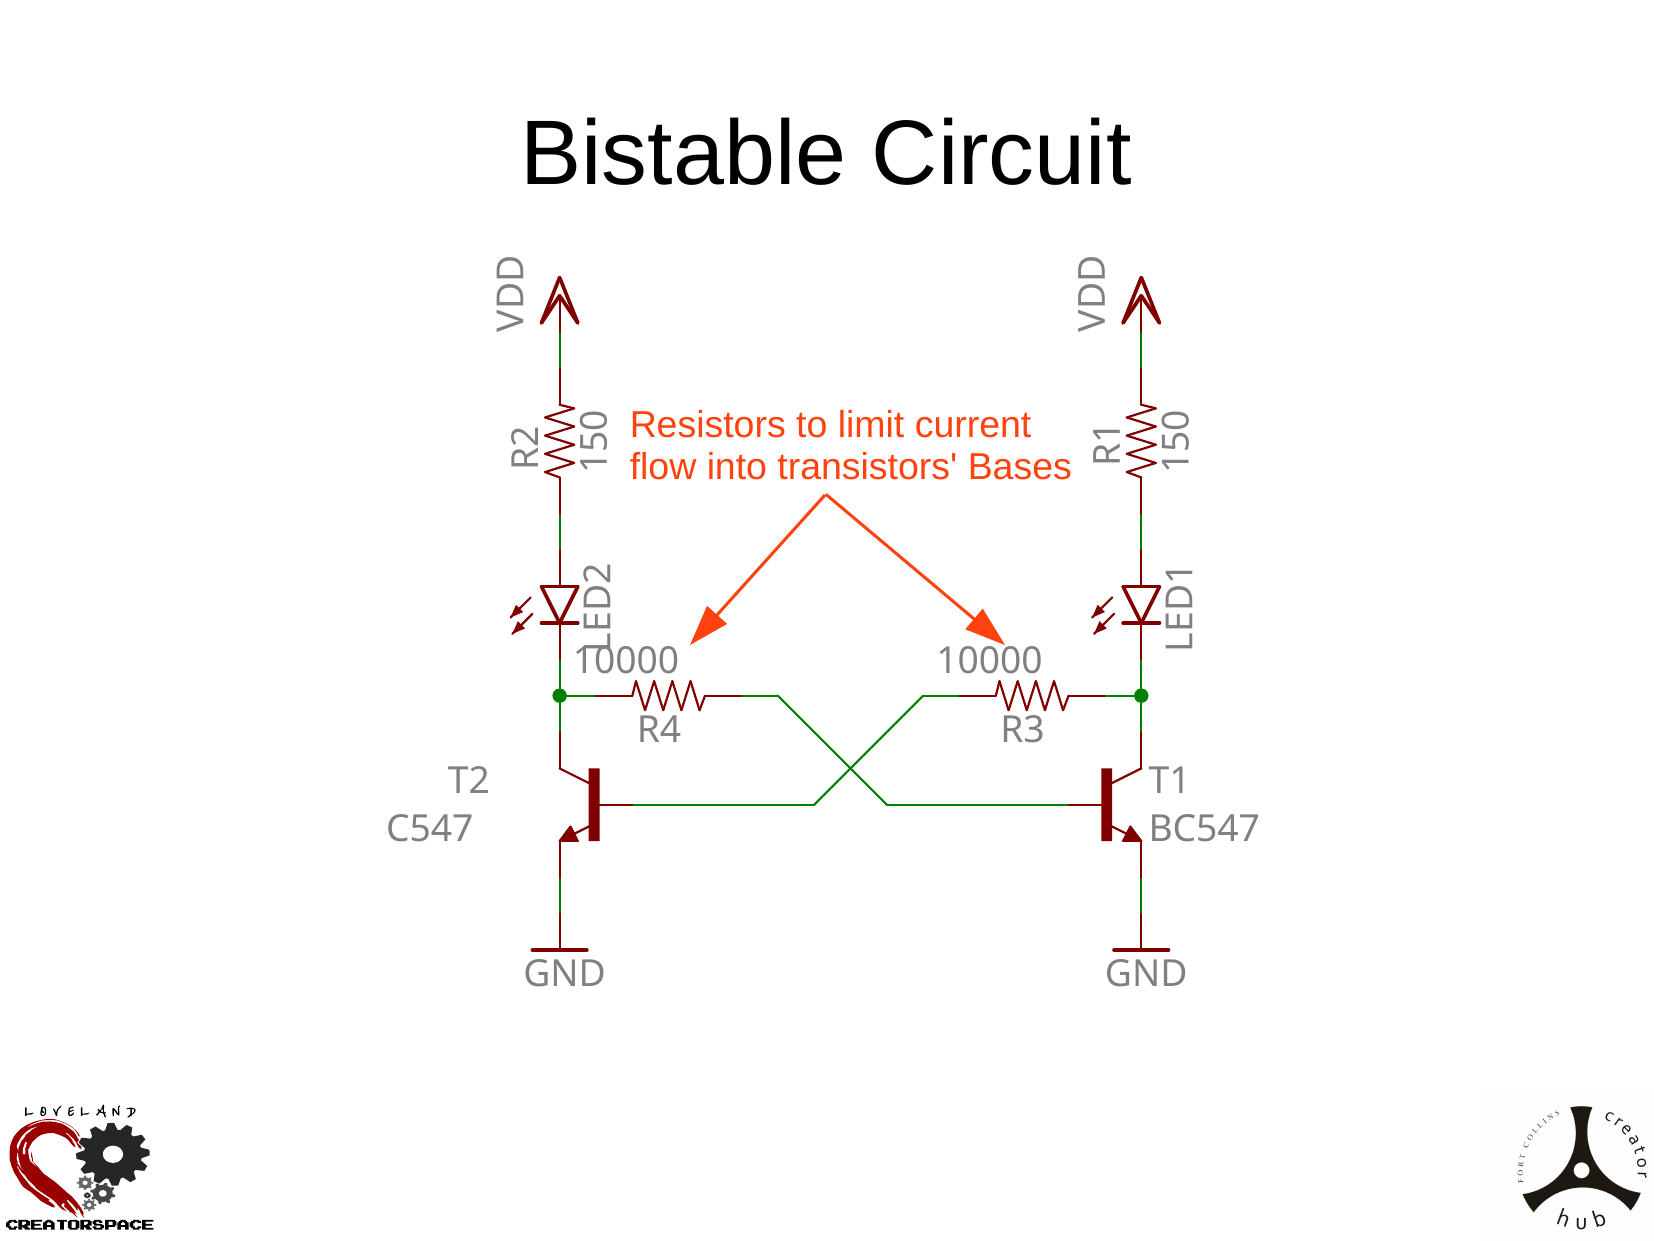

# Bistable Circuit
Resistors to limit current
flow into transistors' Bases